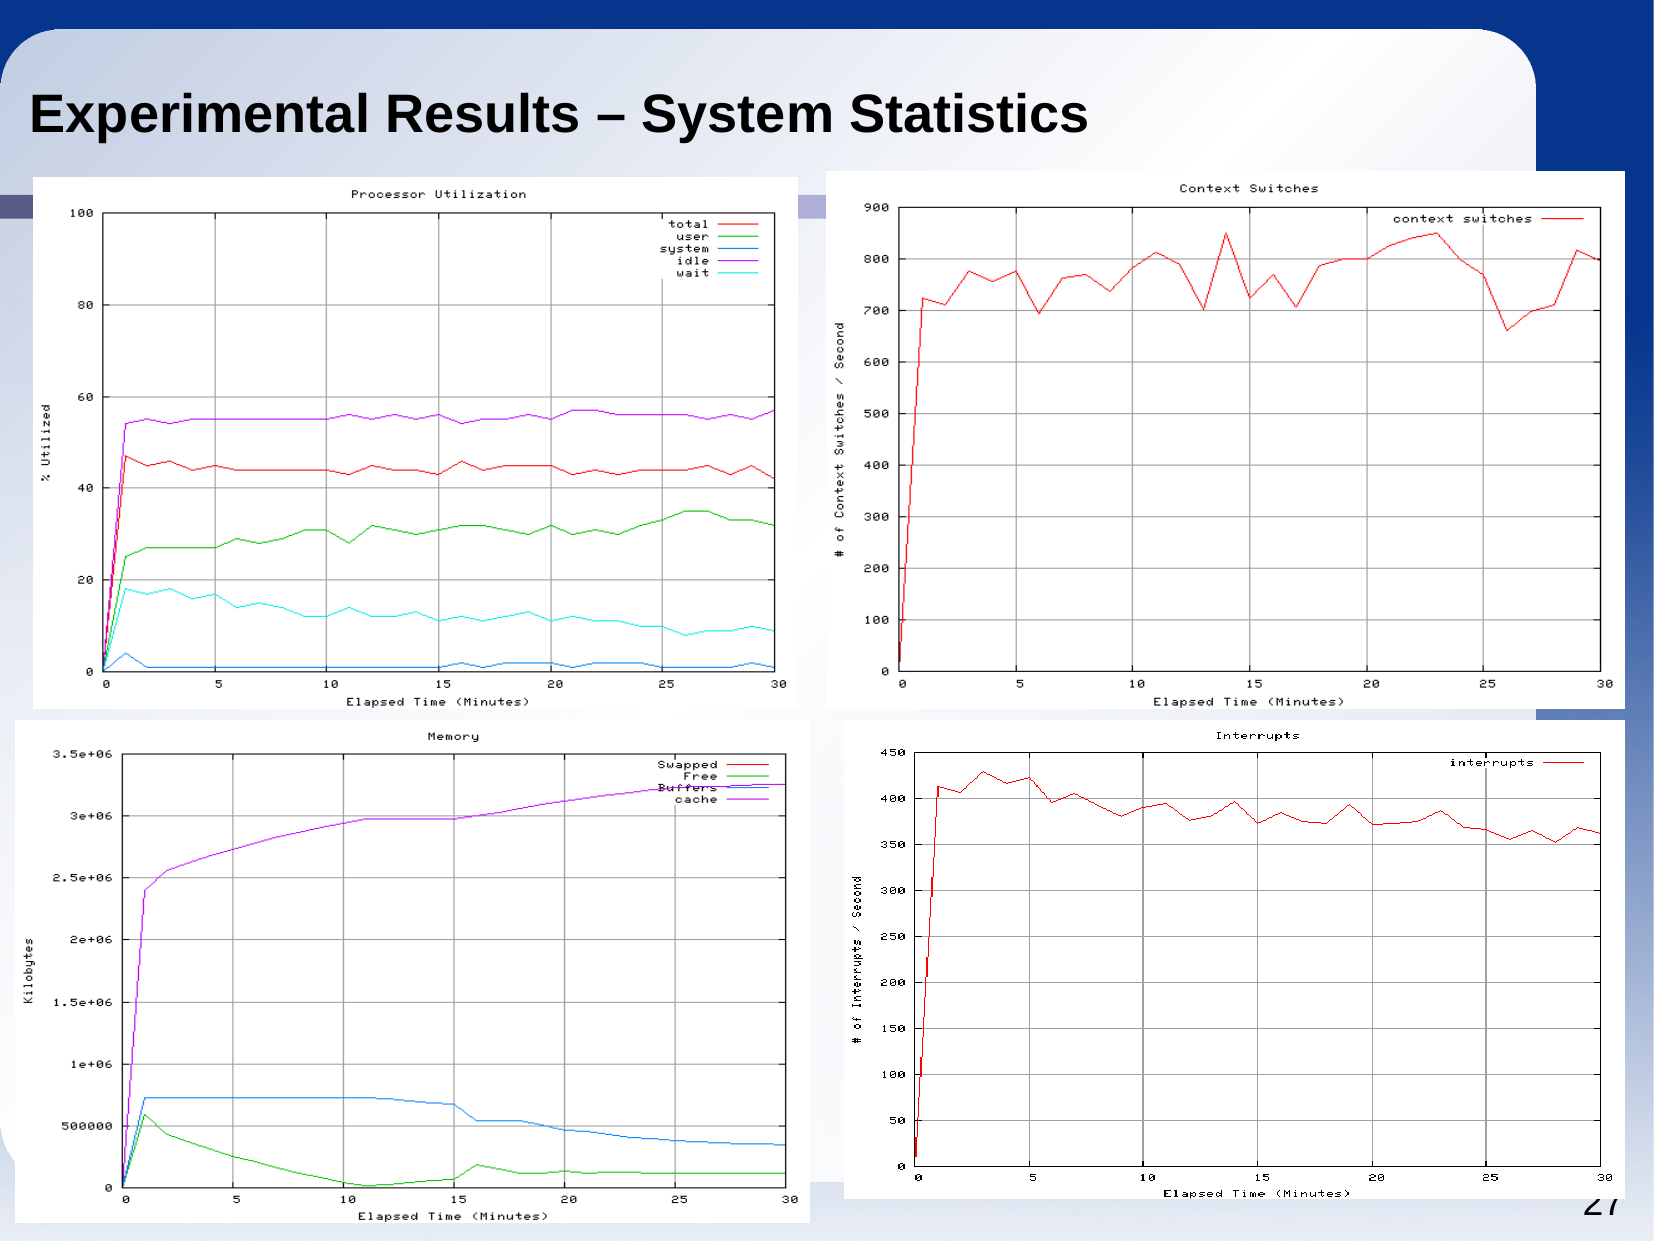

# Experimental Results – System Statistics
27